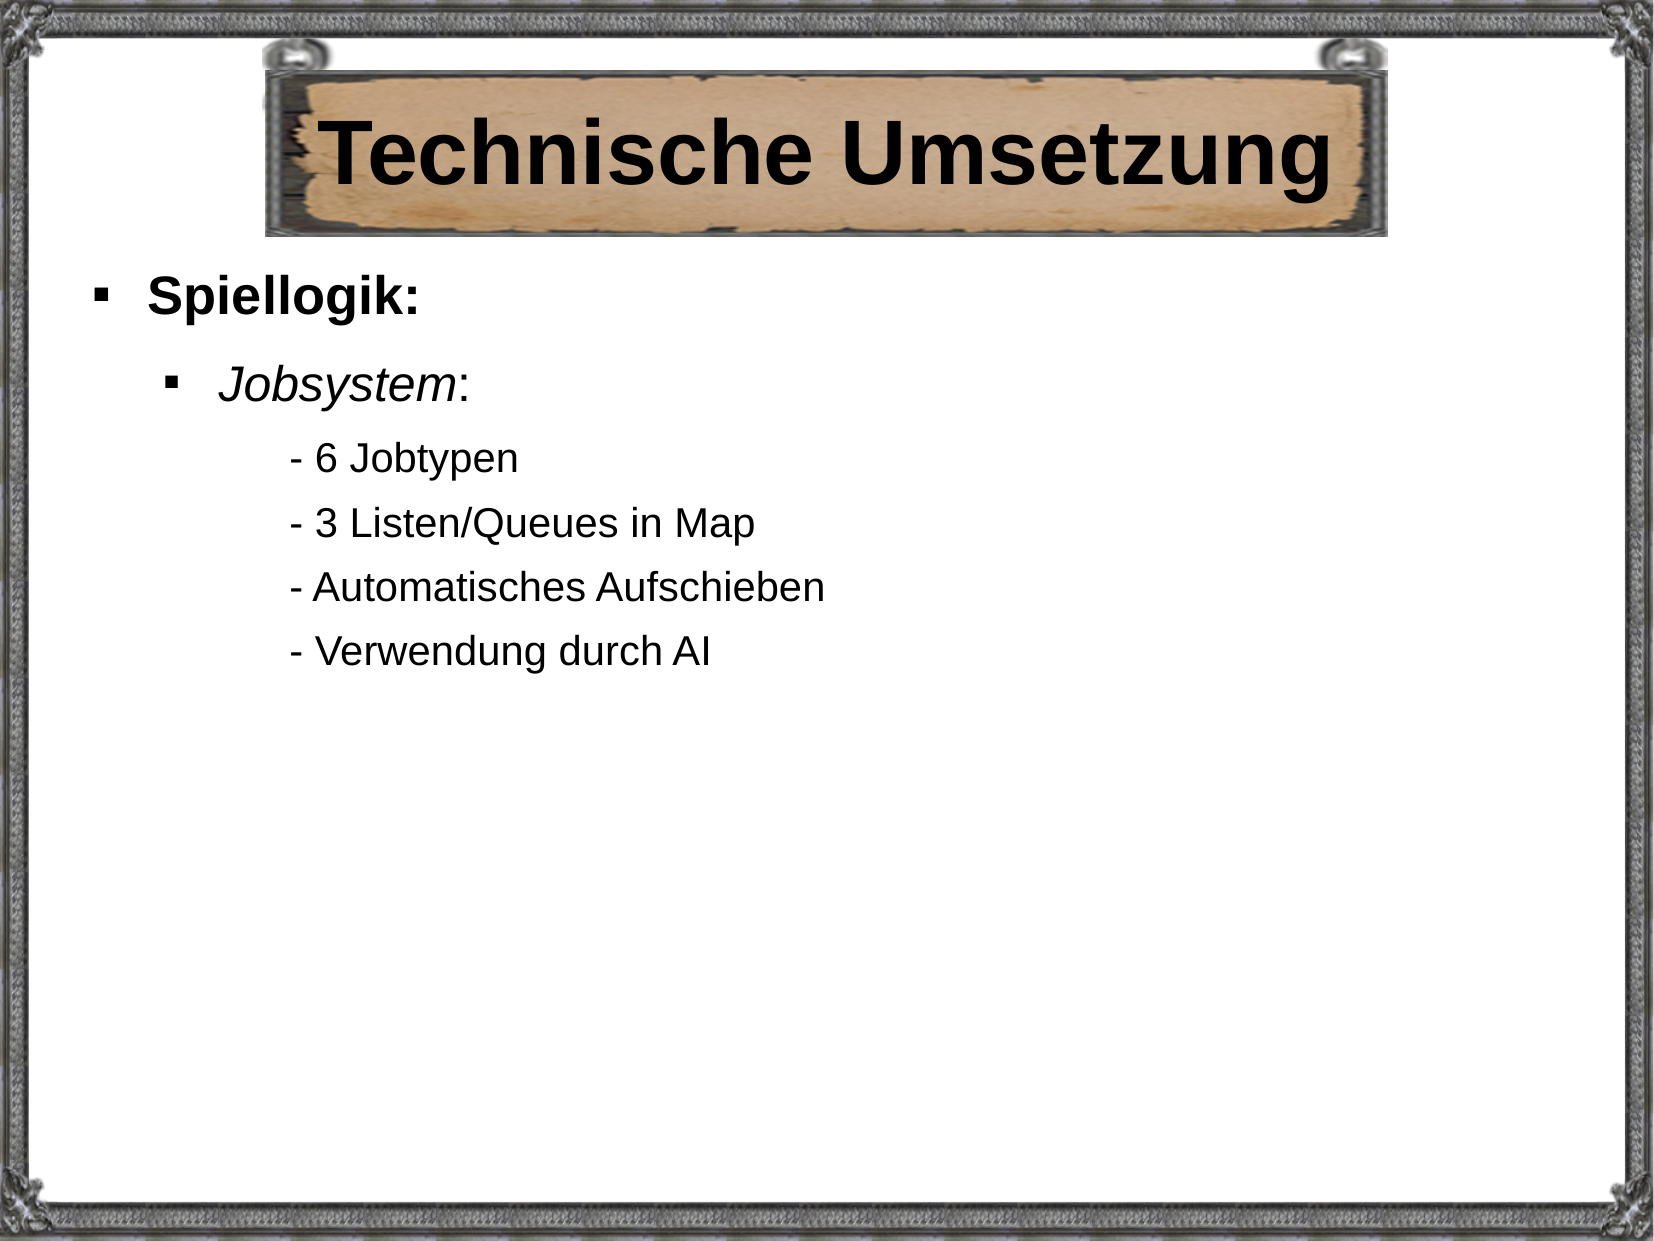

# Technische Umsetzung
Spiellogik:
Jobsystem:
- 6 Jobtypen
- 3 Listen/Queues in Map
- Automatisches Aufschieben
- Verwendung durch AI